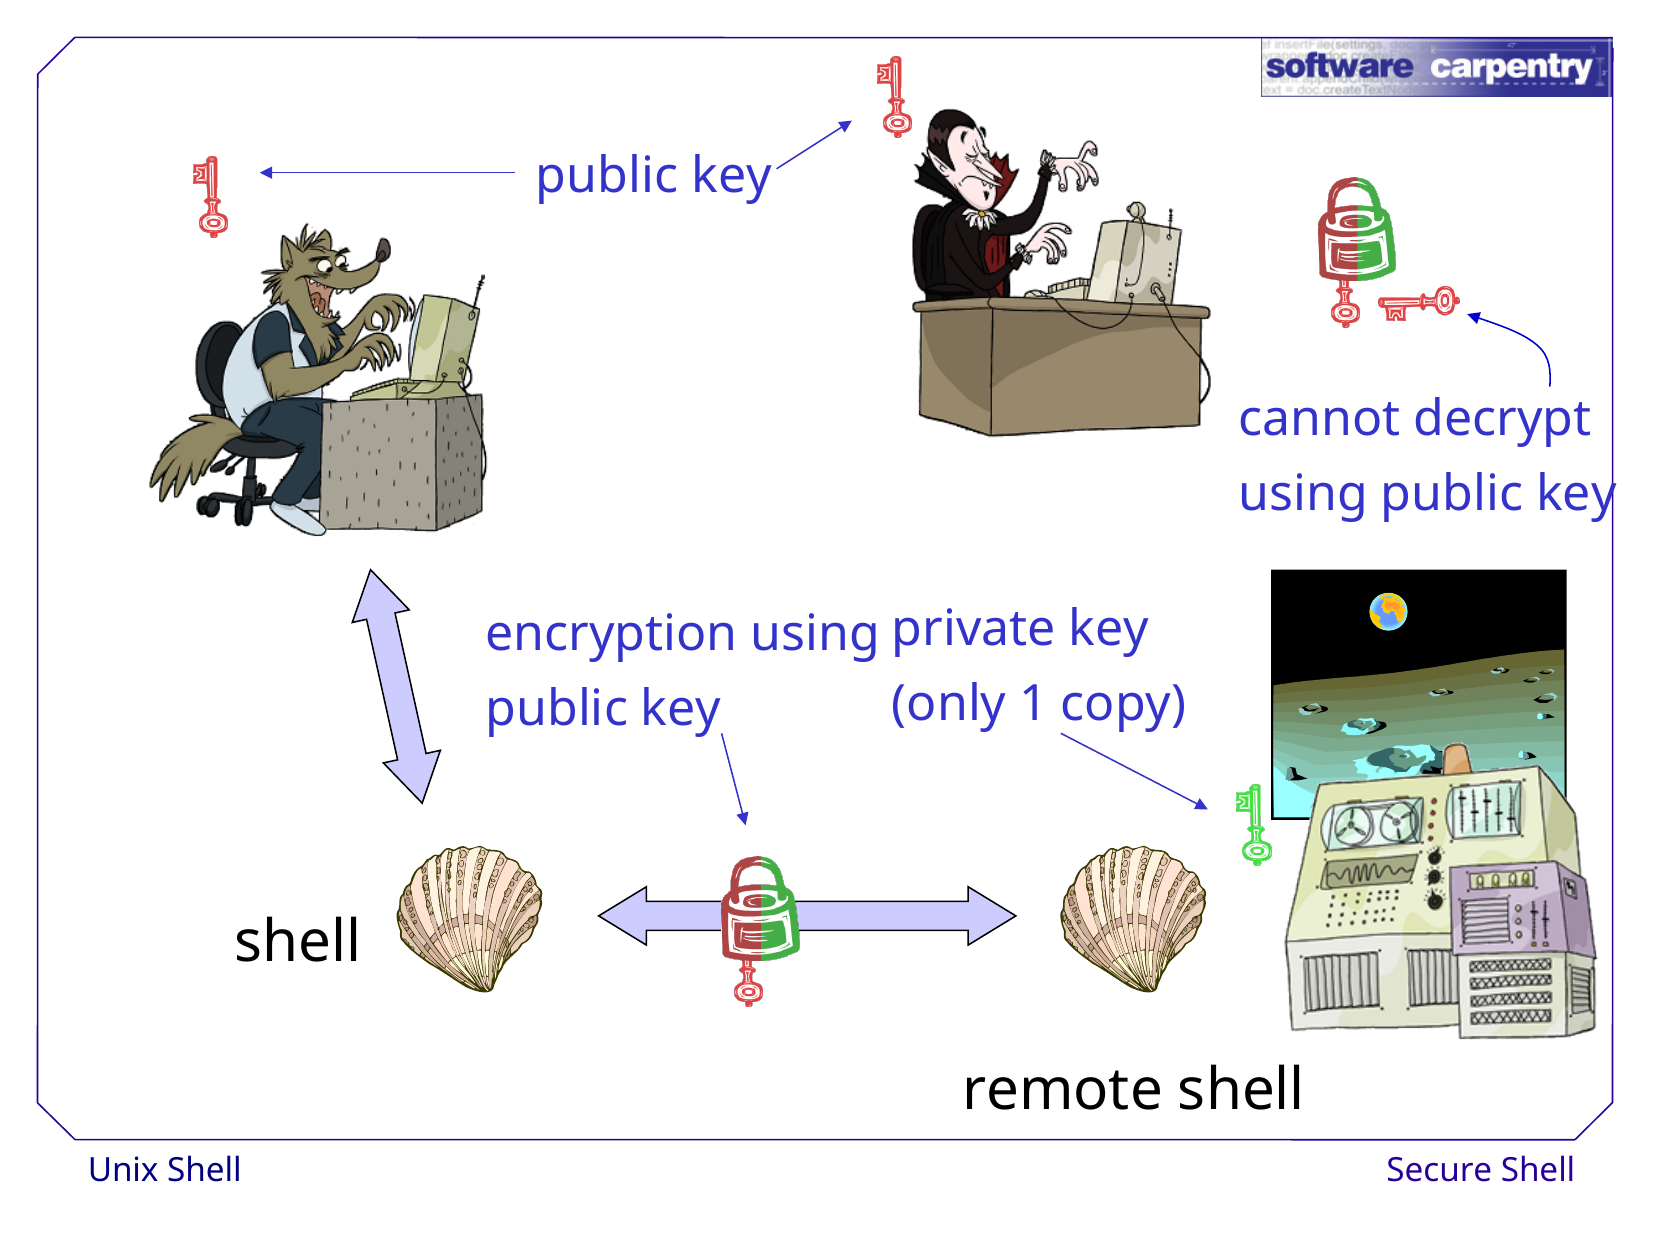

public key
cannot decrypt
using public key
private key
(only 1 copy)
encryption using
public key
shell
remote shell